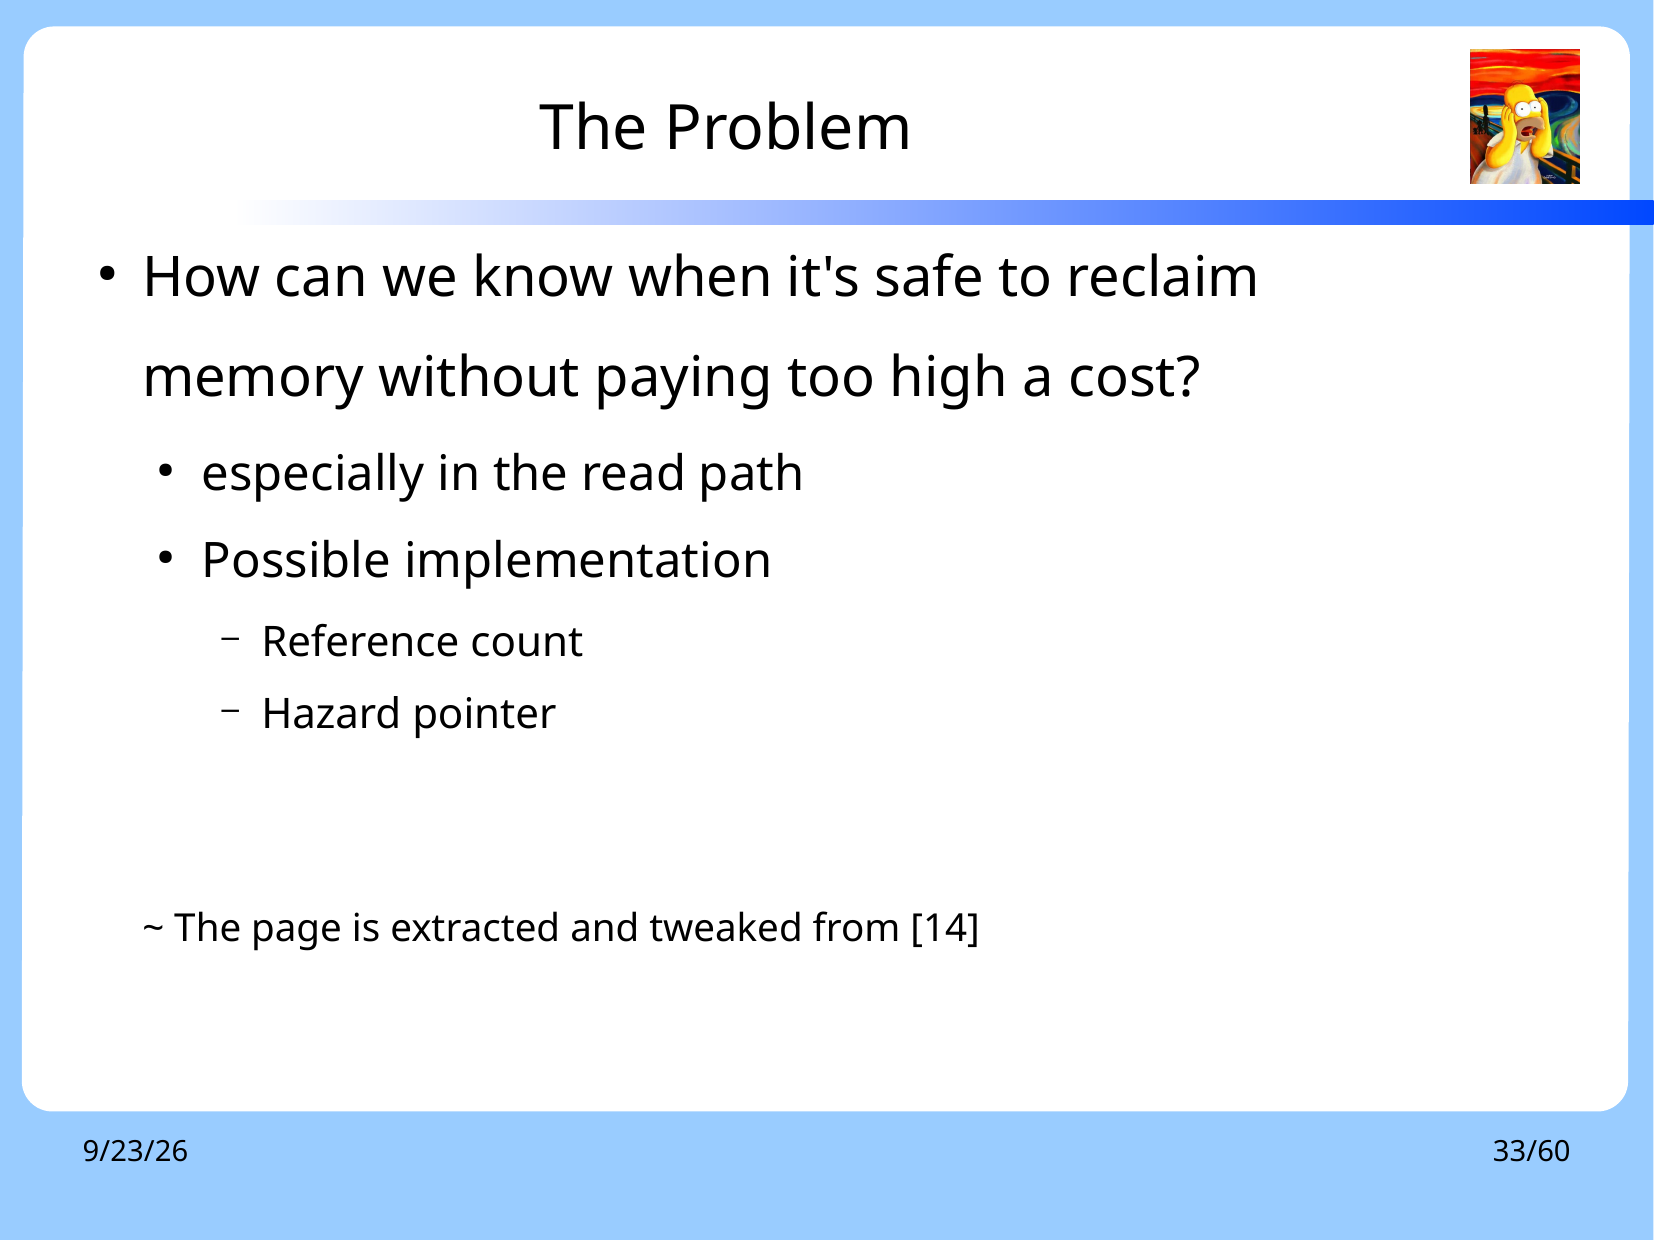

# The Problem
How can we know when it's safe to reclaim
memory without paying too high a cost?
especially in the read path
Possible implementation
Reference count
Hazard pointer
~ The page is extracted and tweaked from [14]
33